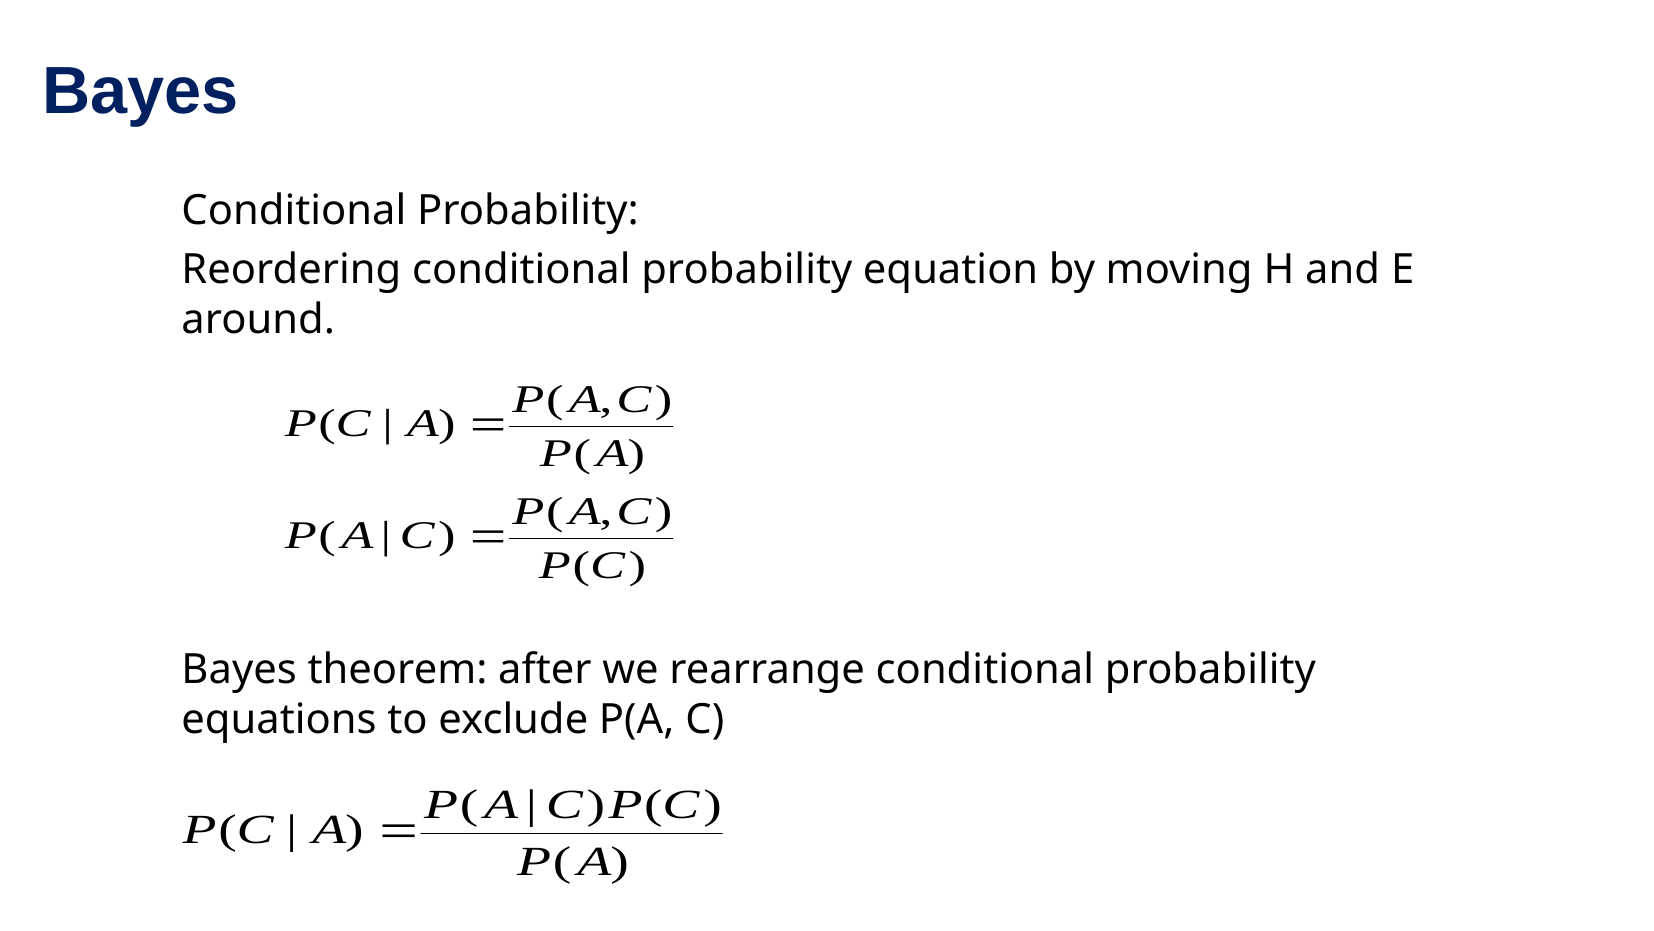

# Bayes
Conditional Probability:
Reordering conditional probability equation by moving H and E around.
Bayes theorem: after we rearrange conditional probability equations to exclude P(A, C)